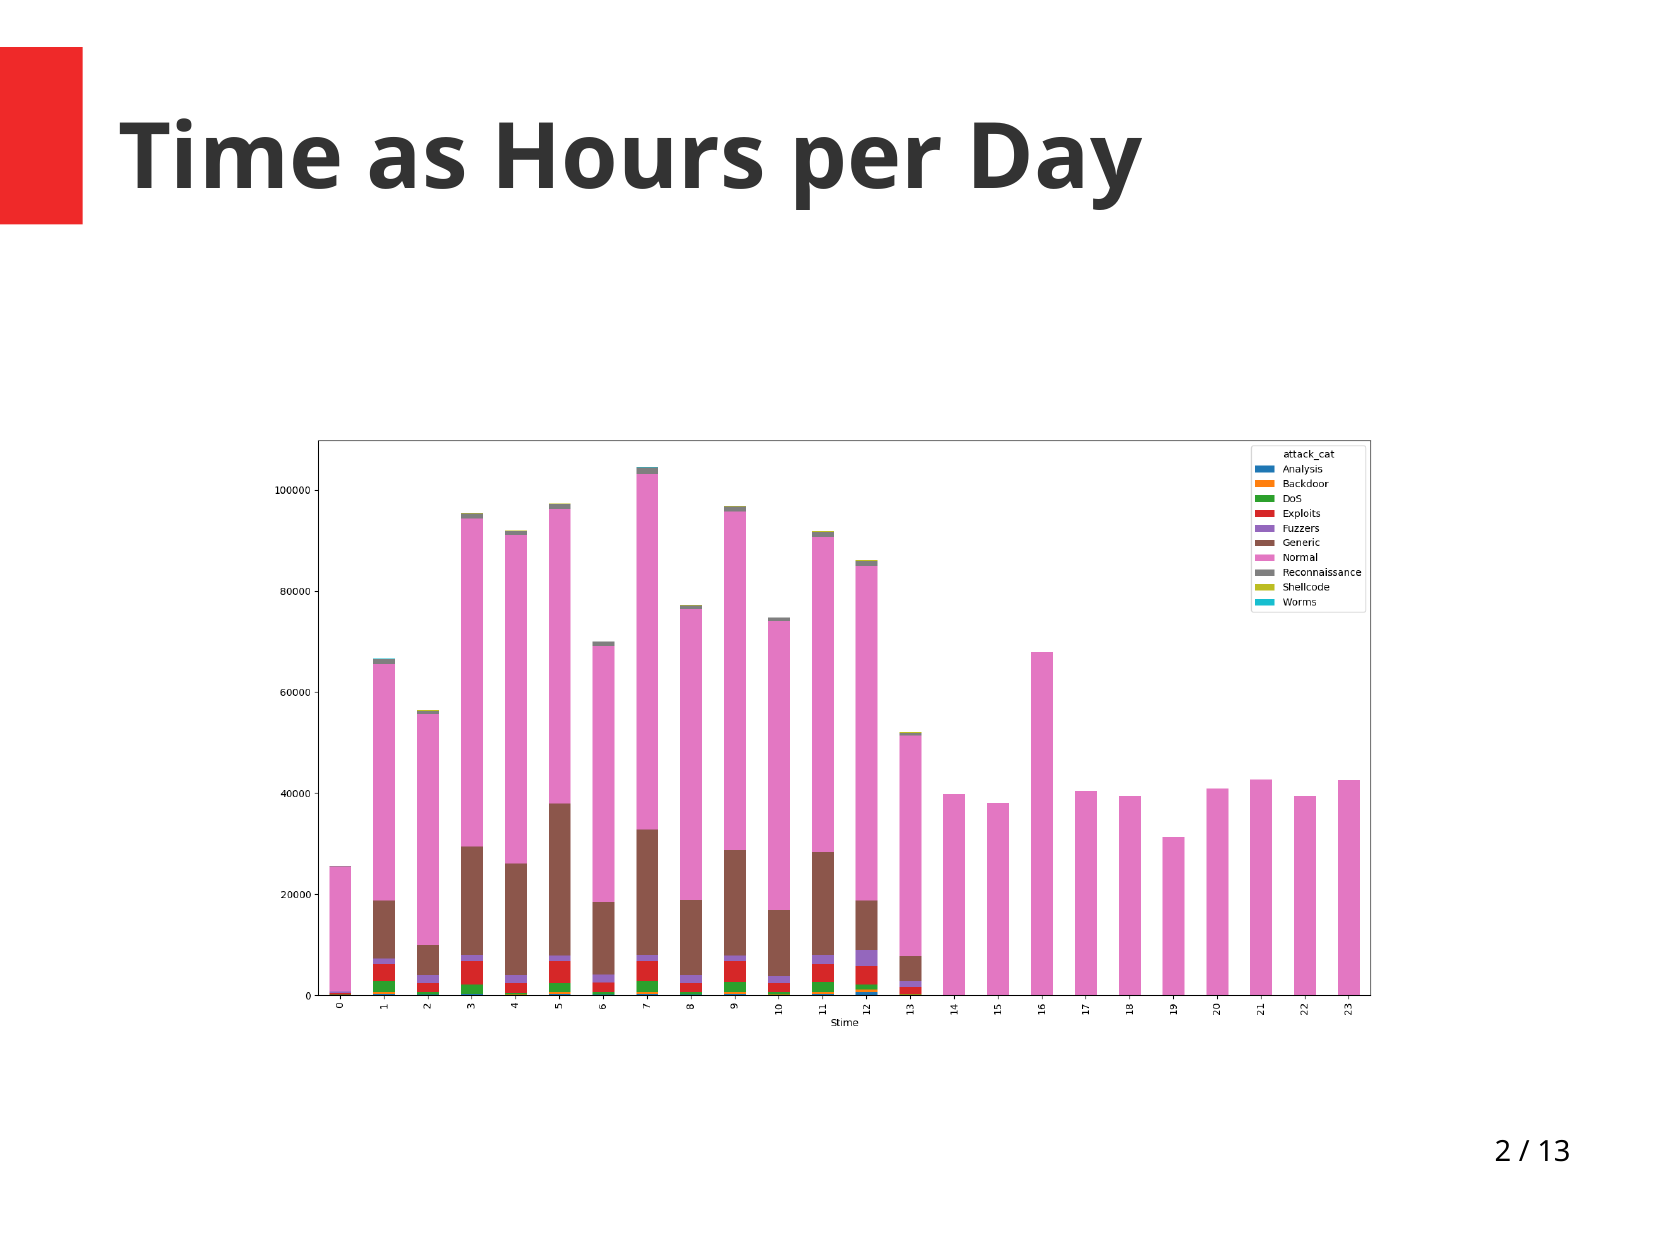

# Time as Hours per Day
2